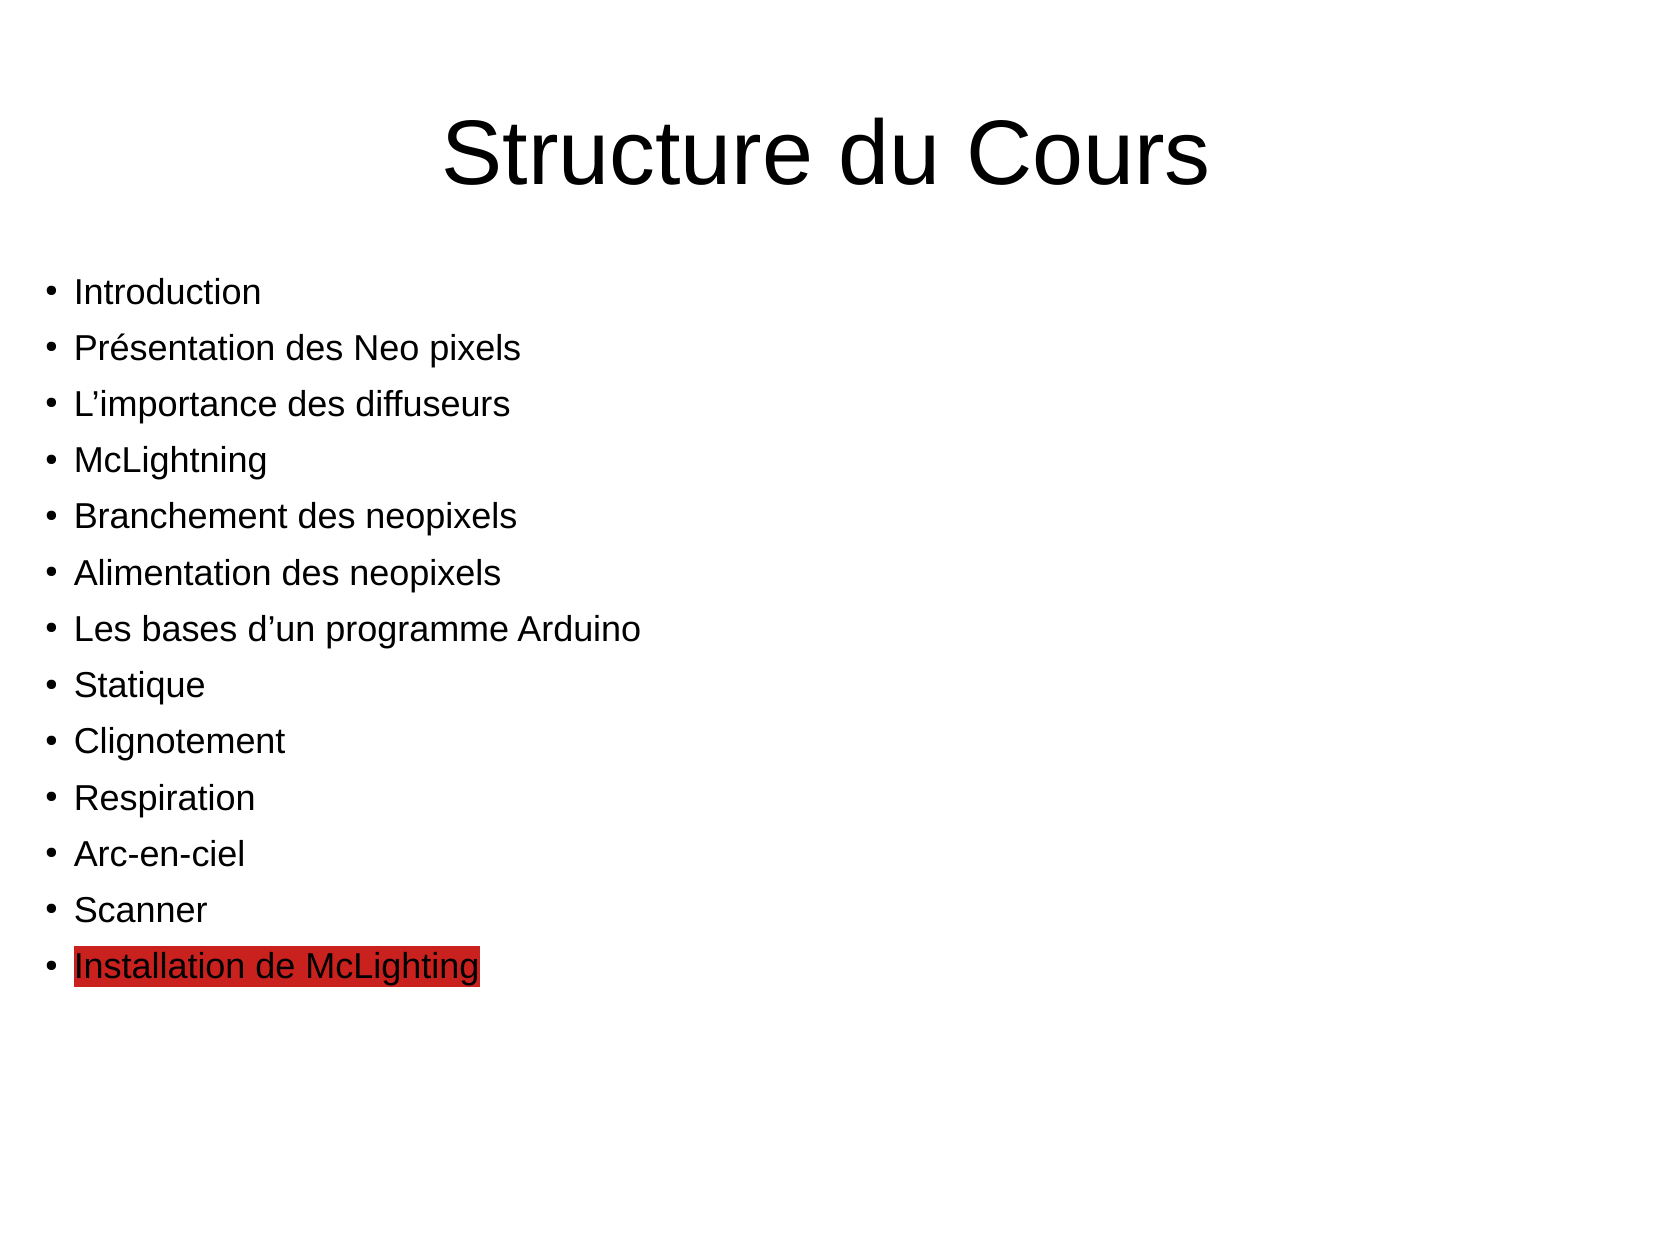

# Structure du Cours
Introduction
Présentation des Neo pixels
L’importance des diffuseurs
McLightning
Branchement des neopixels
Alimentation des neopixels
Les bases d’un programme Arduino
Statique
Clignotement
Respiration
Arc-en-ciel
Scanner
Installation de McLighting